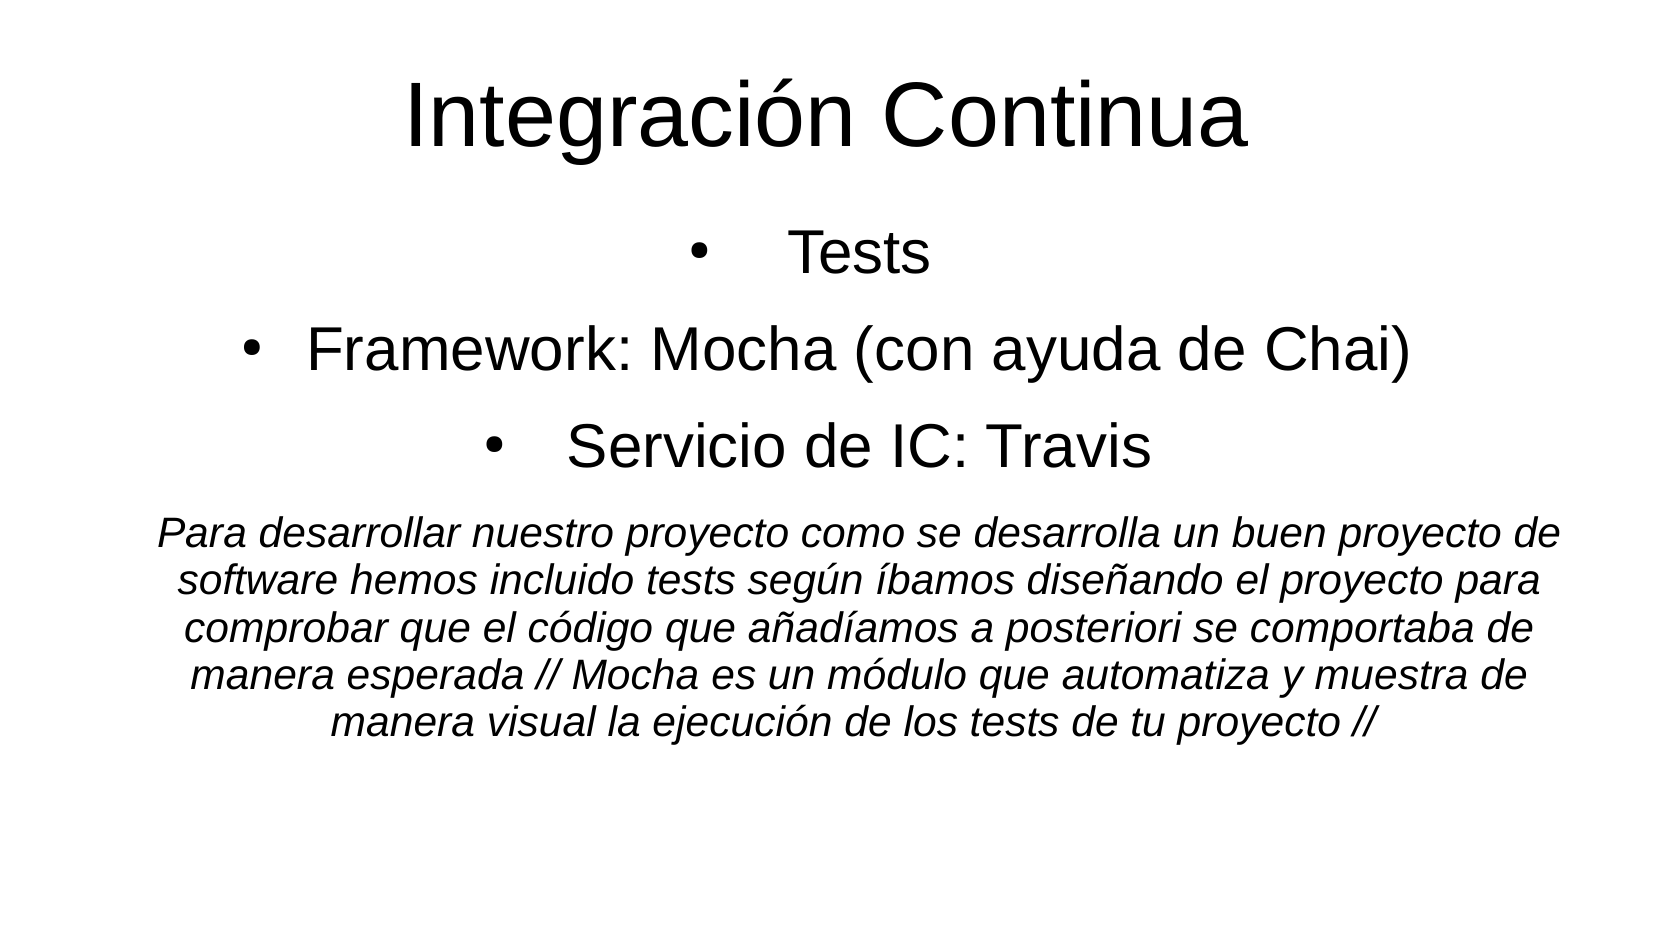

# Integración Continua
Tests
Framework: Mocha (con ayuda de Chai)
Servicio de IC: Travis
Para desarrollar nuestro proyecto como se desarrolla un buen proyecto de software hemos incluido tests según íbamos diseñando el proyecto para comprobar que el código que añadíamos a posteriori se comportaba de manera esperada // Mocha es un módulo que automatiza y muestra de manera visual la ejecución de los tests de tu proyecto //